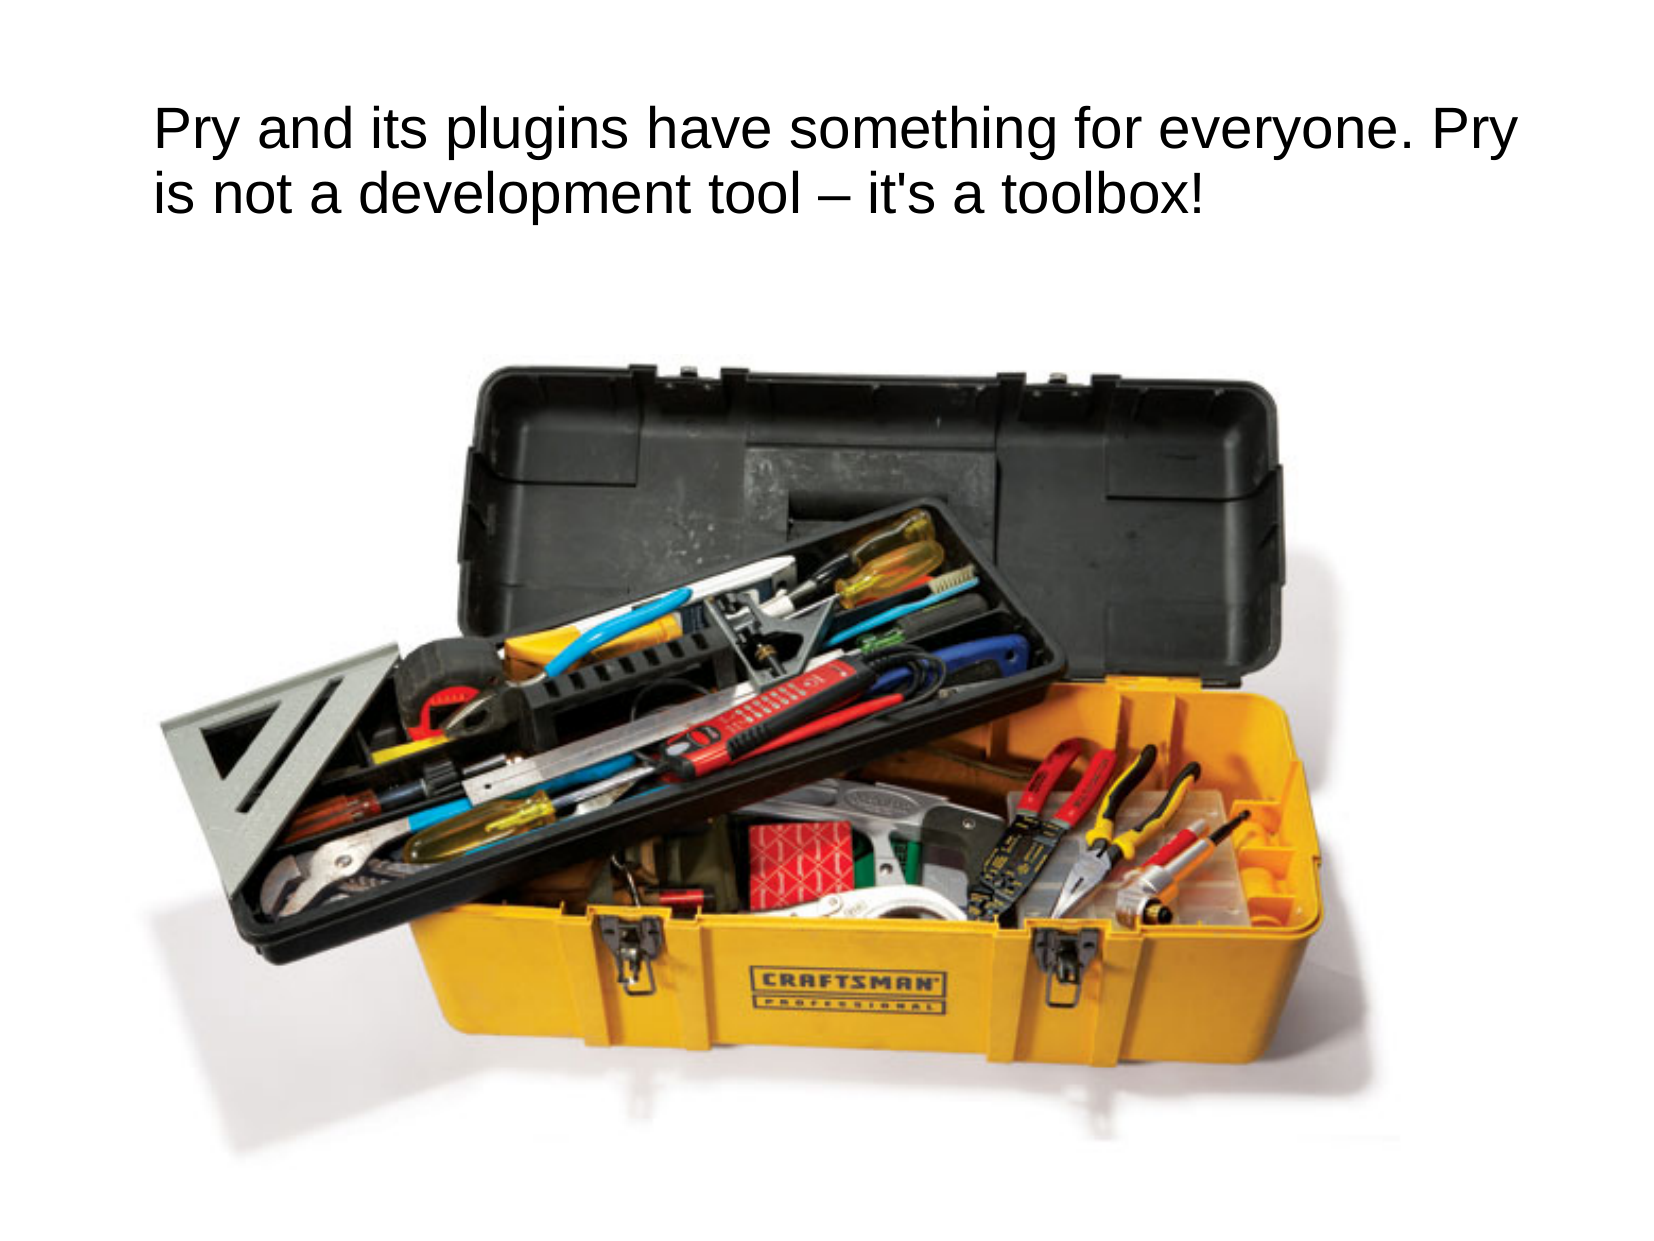

# Pry and its plugins have something for everyone. Pry is not a development tool – it's a toolbox!